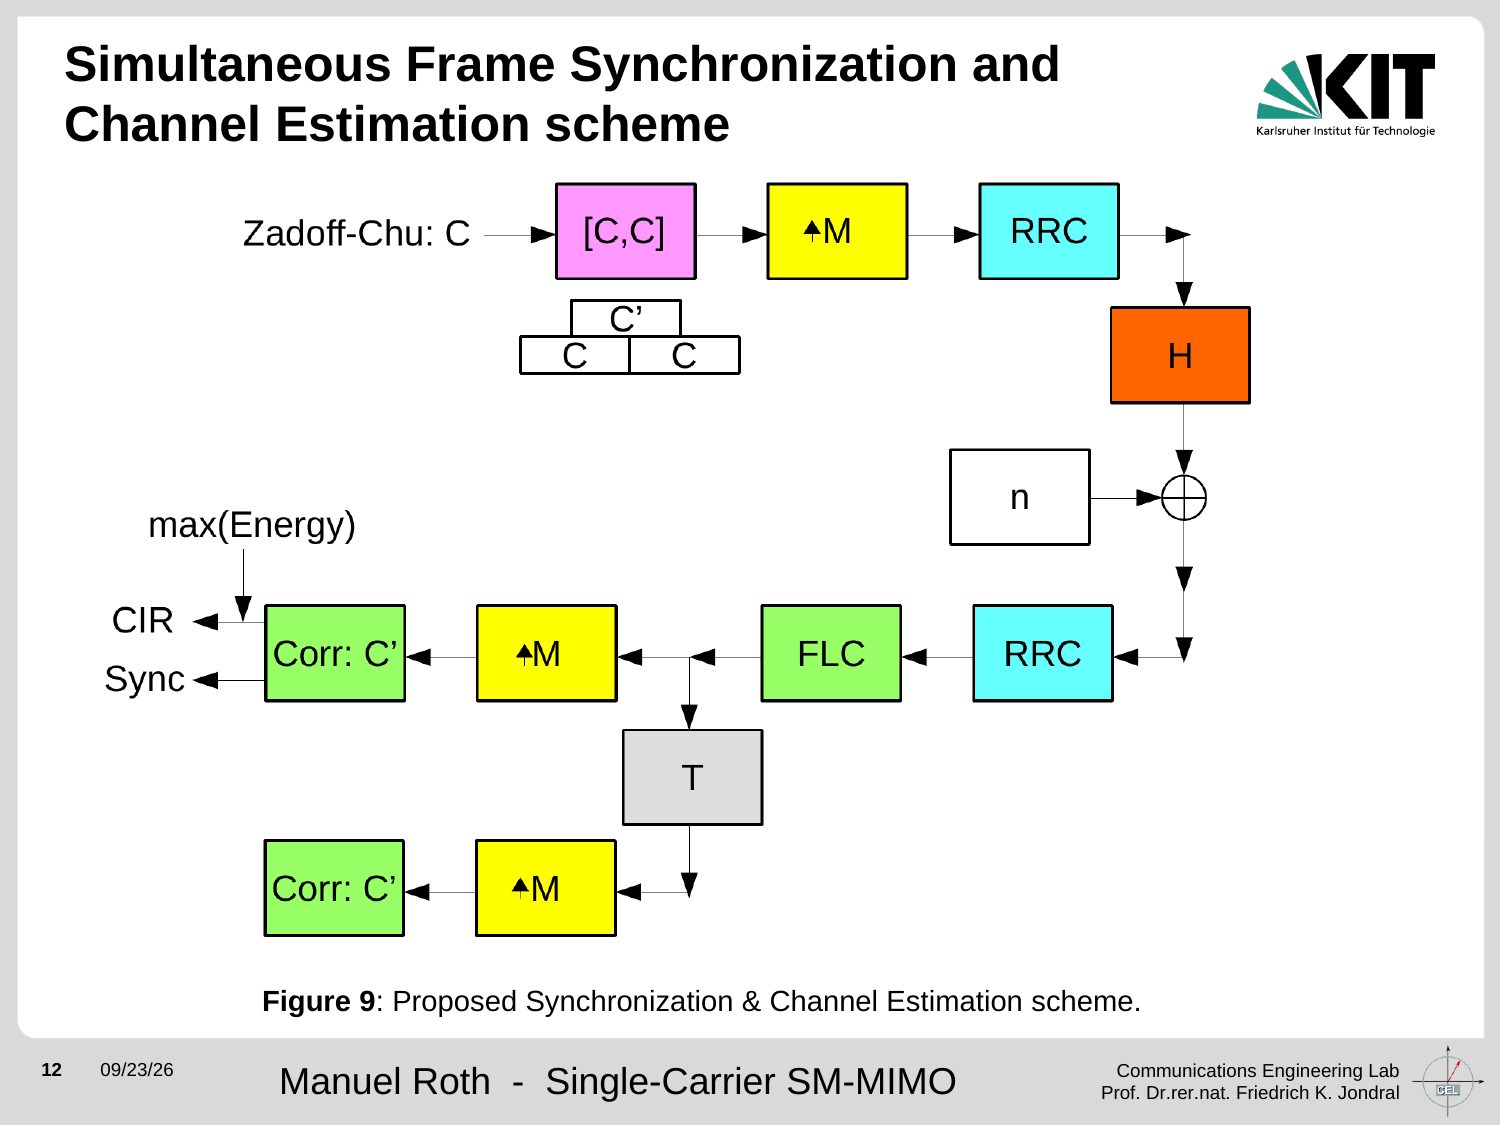

# Simultaneous Frame Synchronization and Channel Estimation scheme
Figure 9: Proposed Synchronization & Channel Estimation scheme.
Manuel Roth - Single-Carrier SM-MIMO